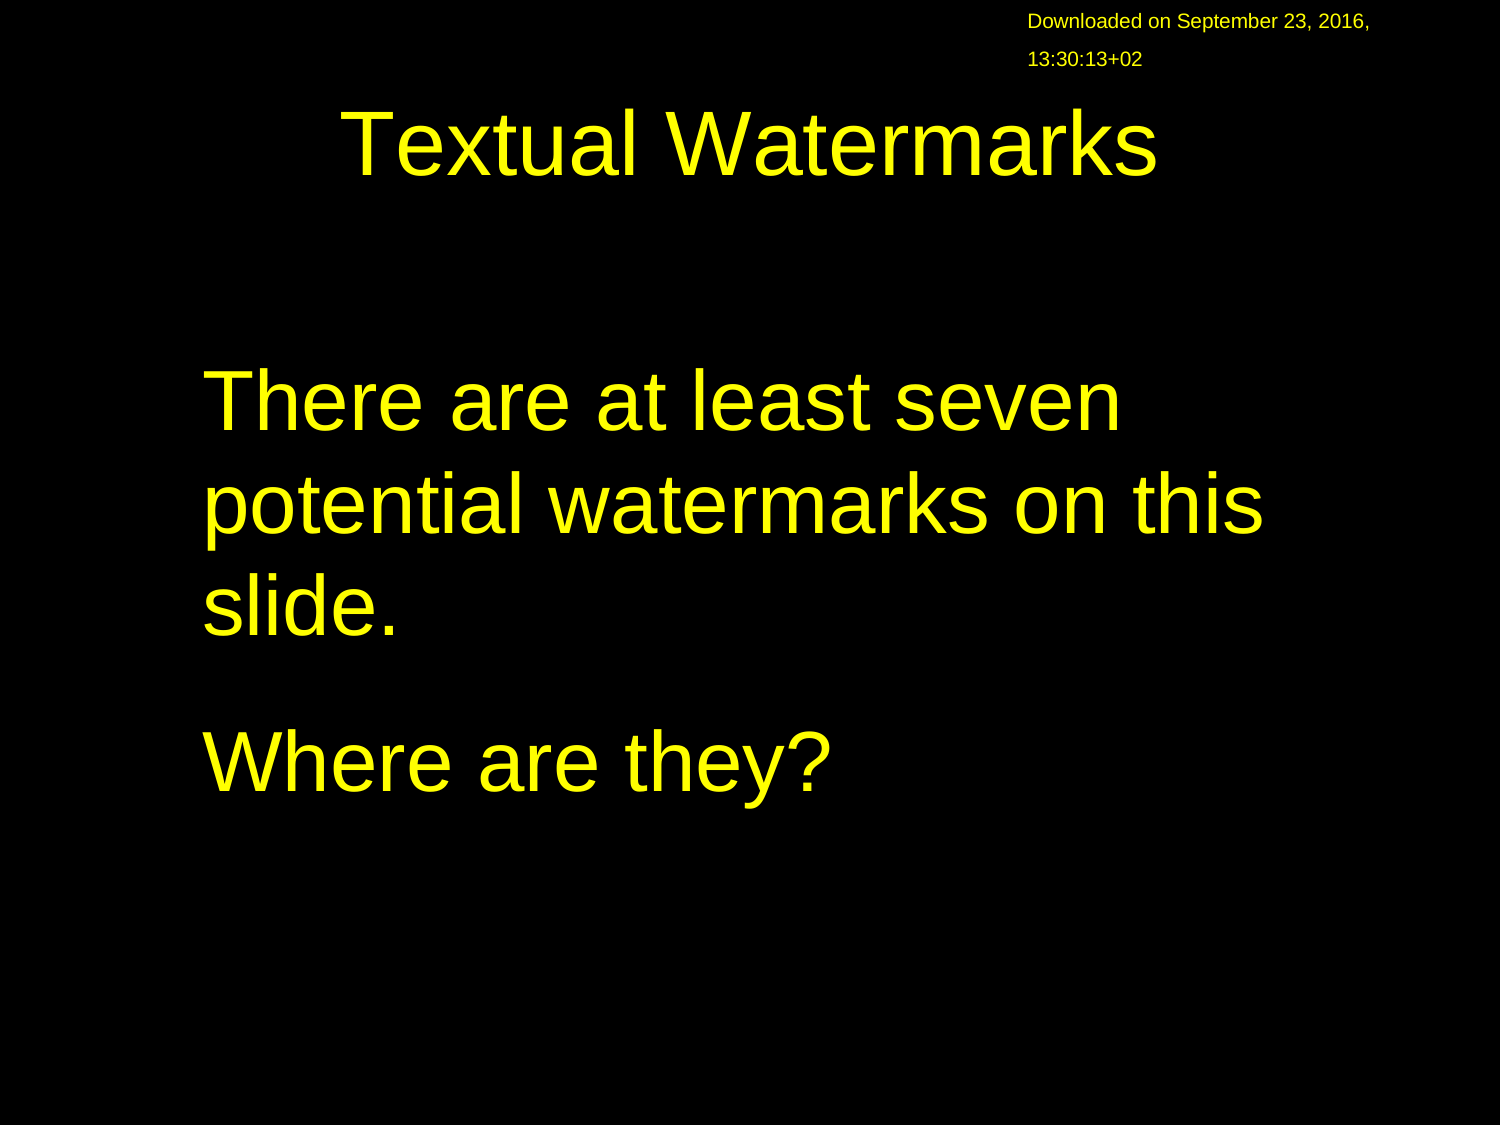

Downloaded on September 23, 2016,
13:30:13+02
# Textual Watermarks
Don’t
trust
 the margins
There are at least seven potential watermarks on this slide.
Where are they?
This text is hidden.